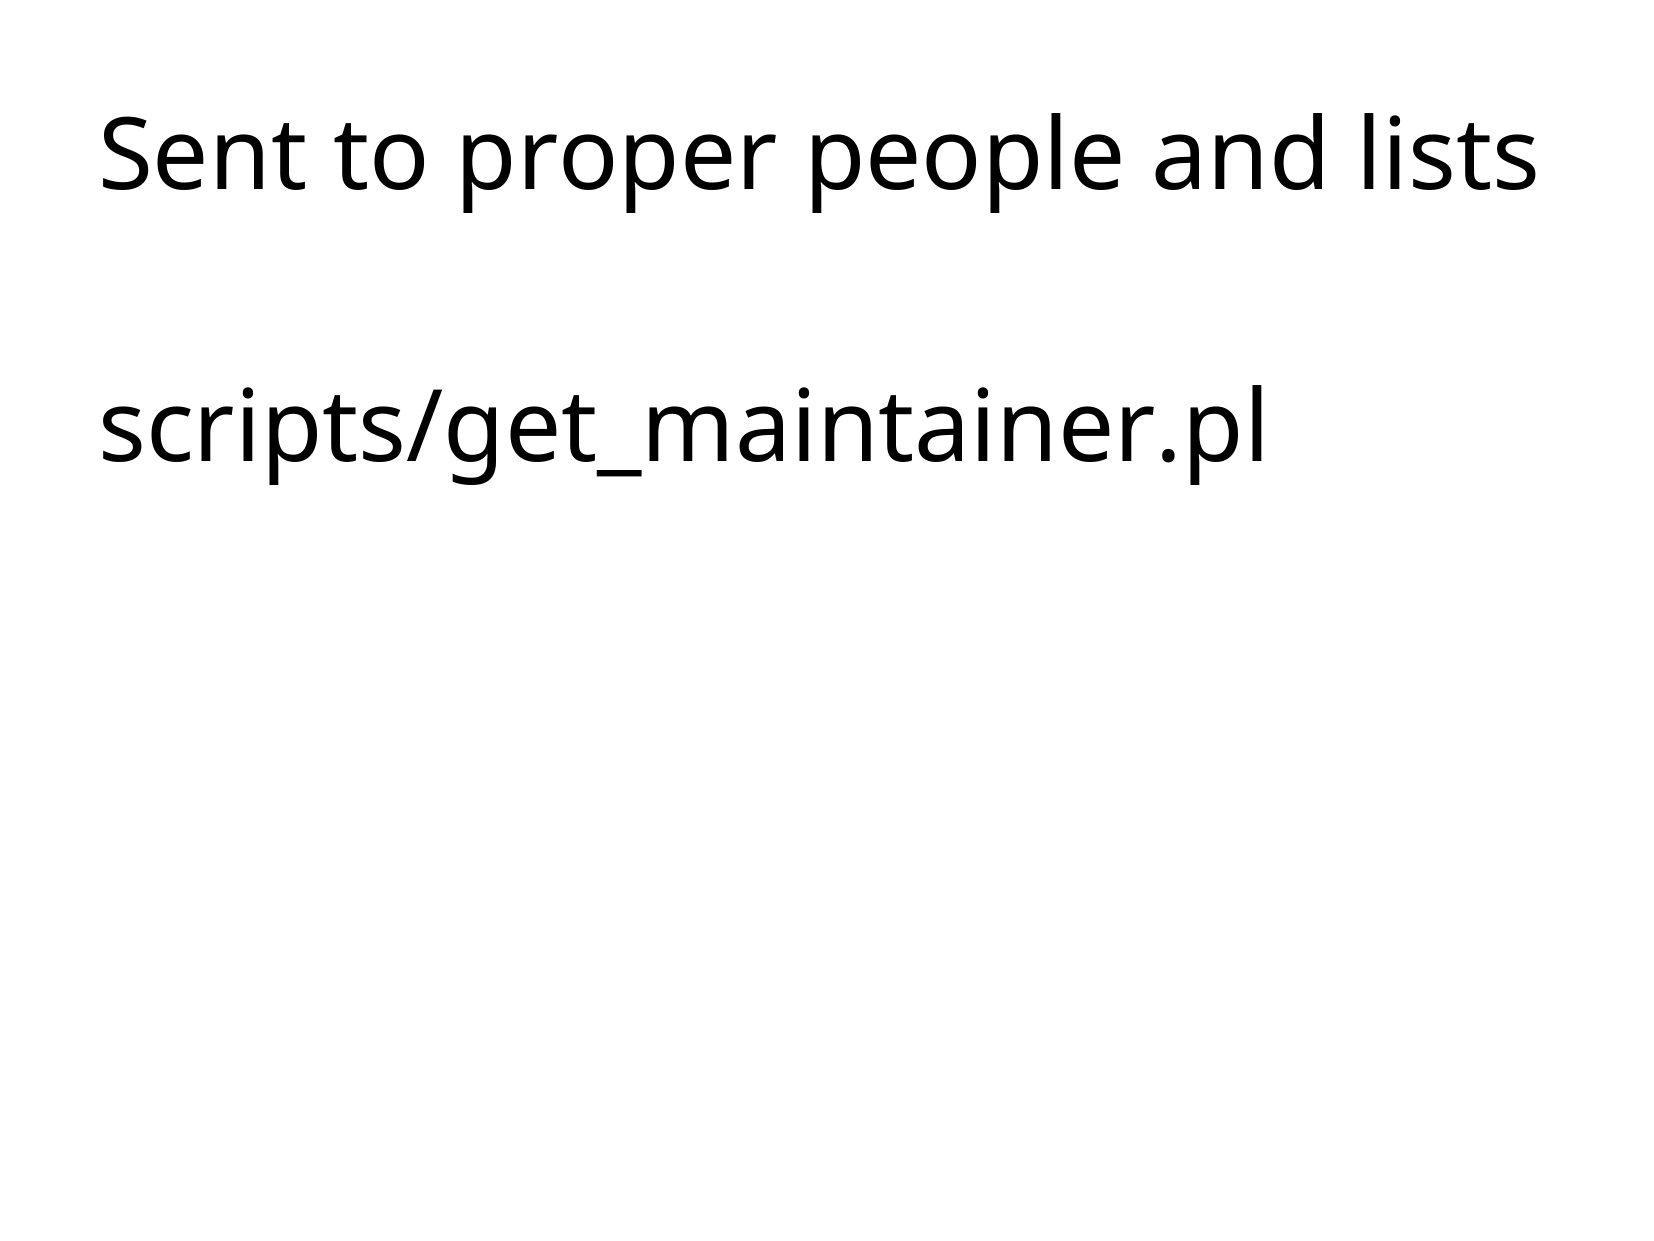

Sent to proper people and lists
scripts/get_maintainer.pl
2.6.20 to 2.6.24-rc8